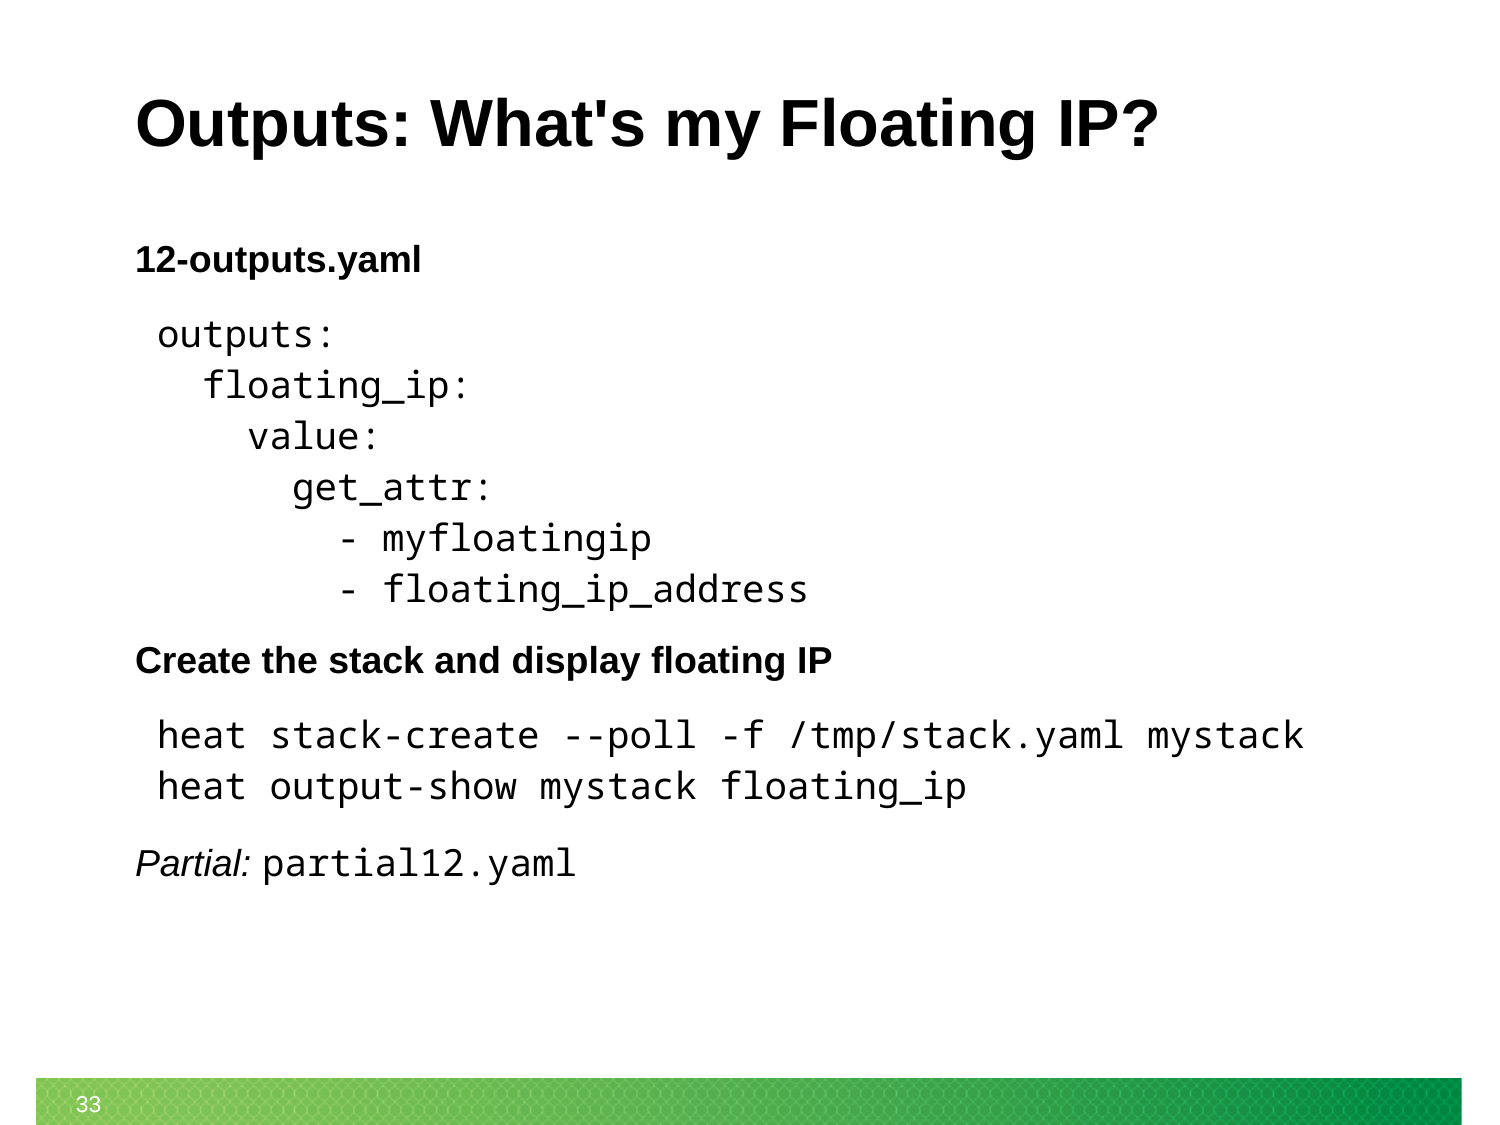

# Outputs: What's my Floating IP?
12-outputs.yaml
outputs:
 floating_ip:
 value:
 get_attr:
 - myfloatingip
 - floating_ip_address
Create the stack and display floating IP
heat stack-create --poll -f /tmp/stack.yaml mystack
heat output-show mystack floating_ip
Partial: partial12.yaml